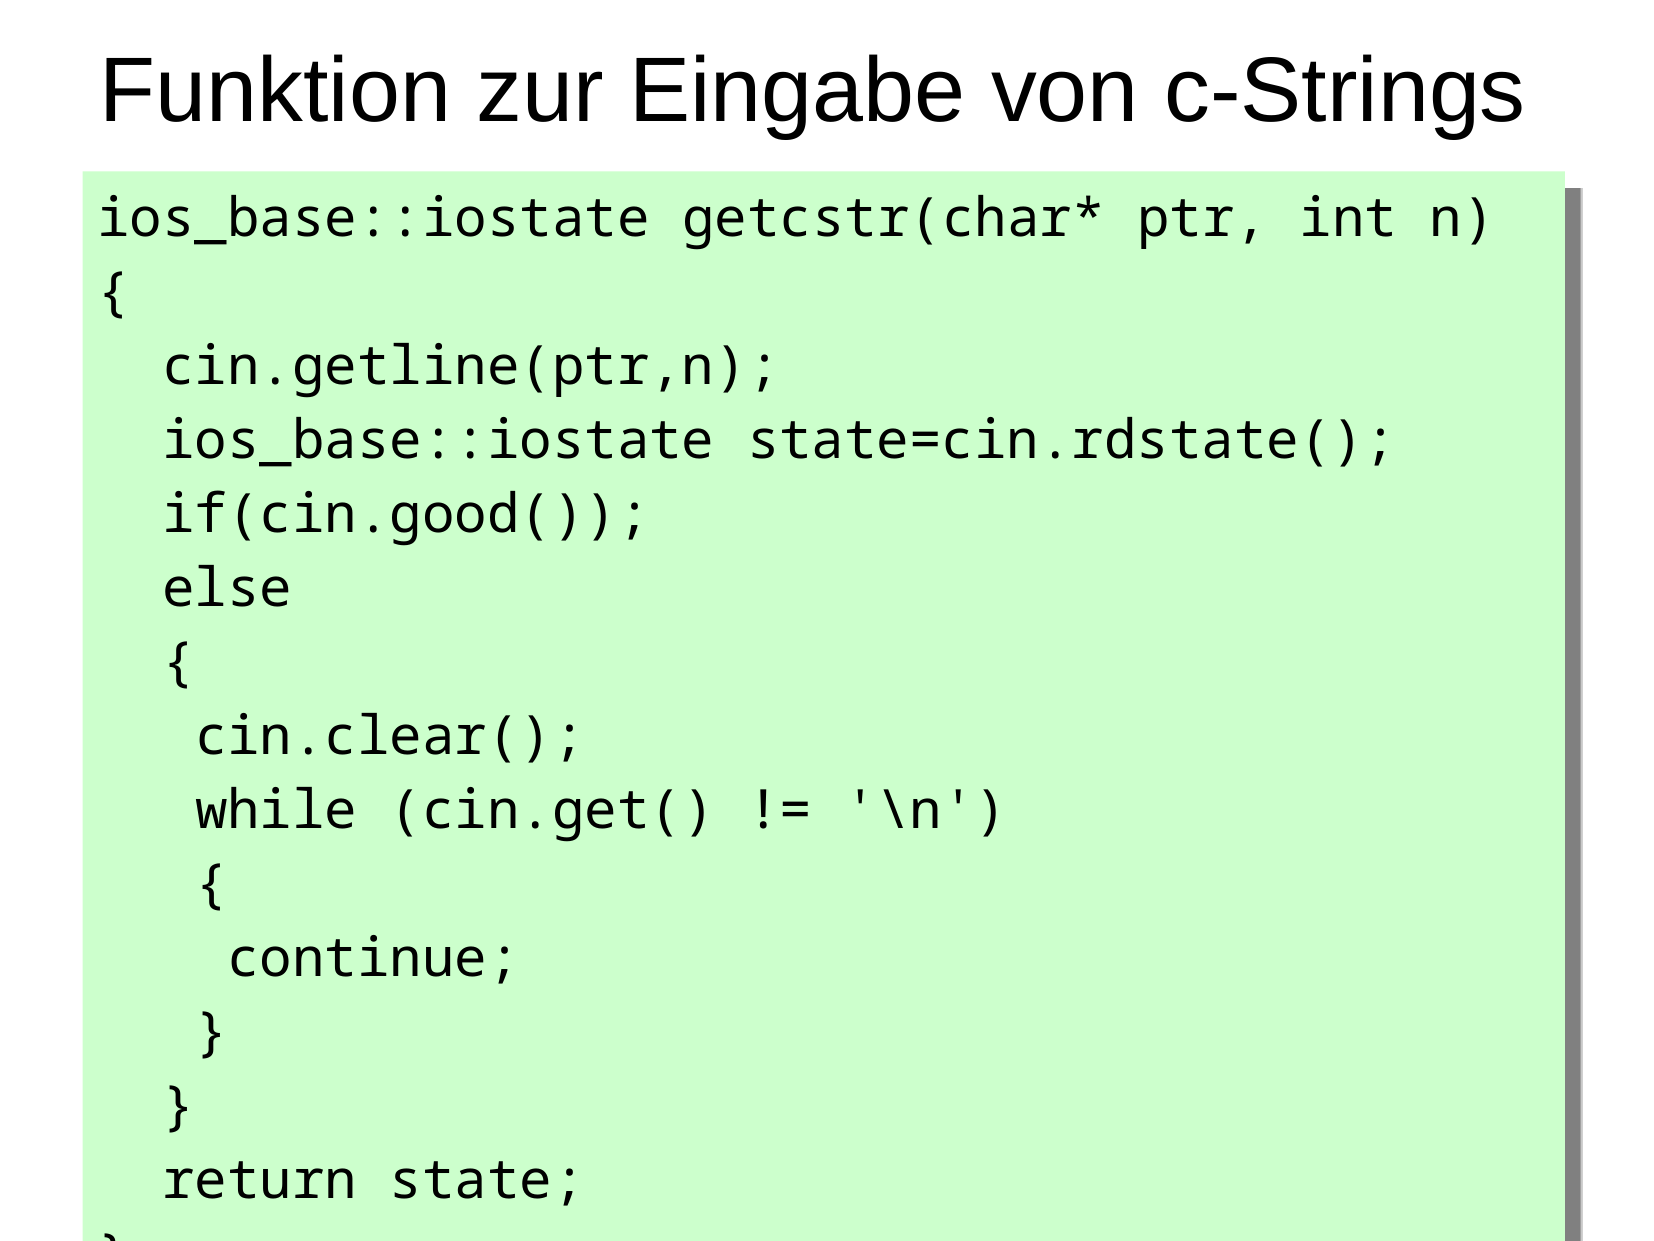

# Funktion zur Eingabe von c-Strings
ios_base::iostate getcstr(char* ptr, int n)
{
 cin.getline(ptr,n);
 ios_base::iostate state=cin.rdstate();
 if(cin.good());
 else
 {
 cin.clear();
 while (cin.get() != '\n')
 {
 continue;
 }
 }
 return state;
}
31